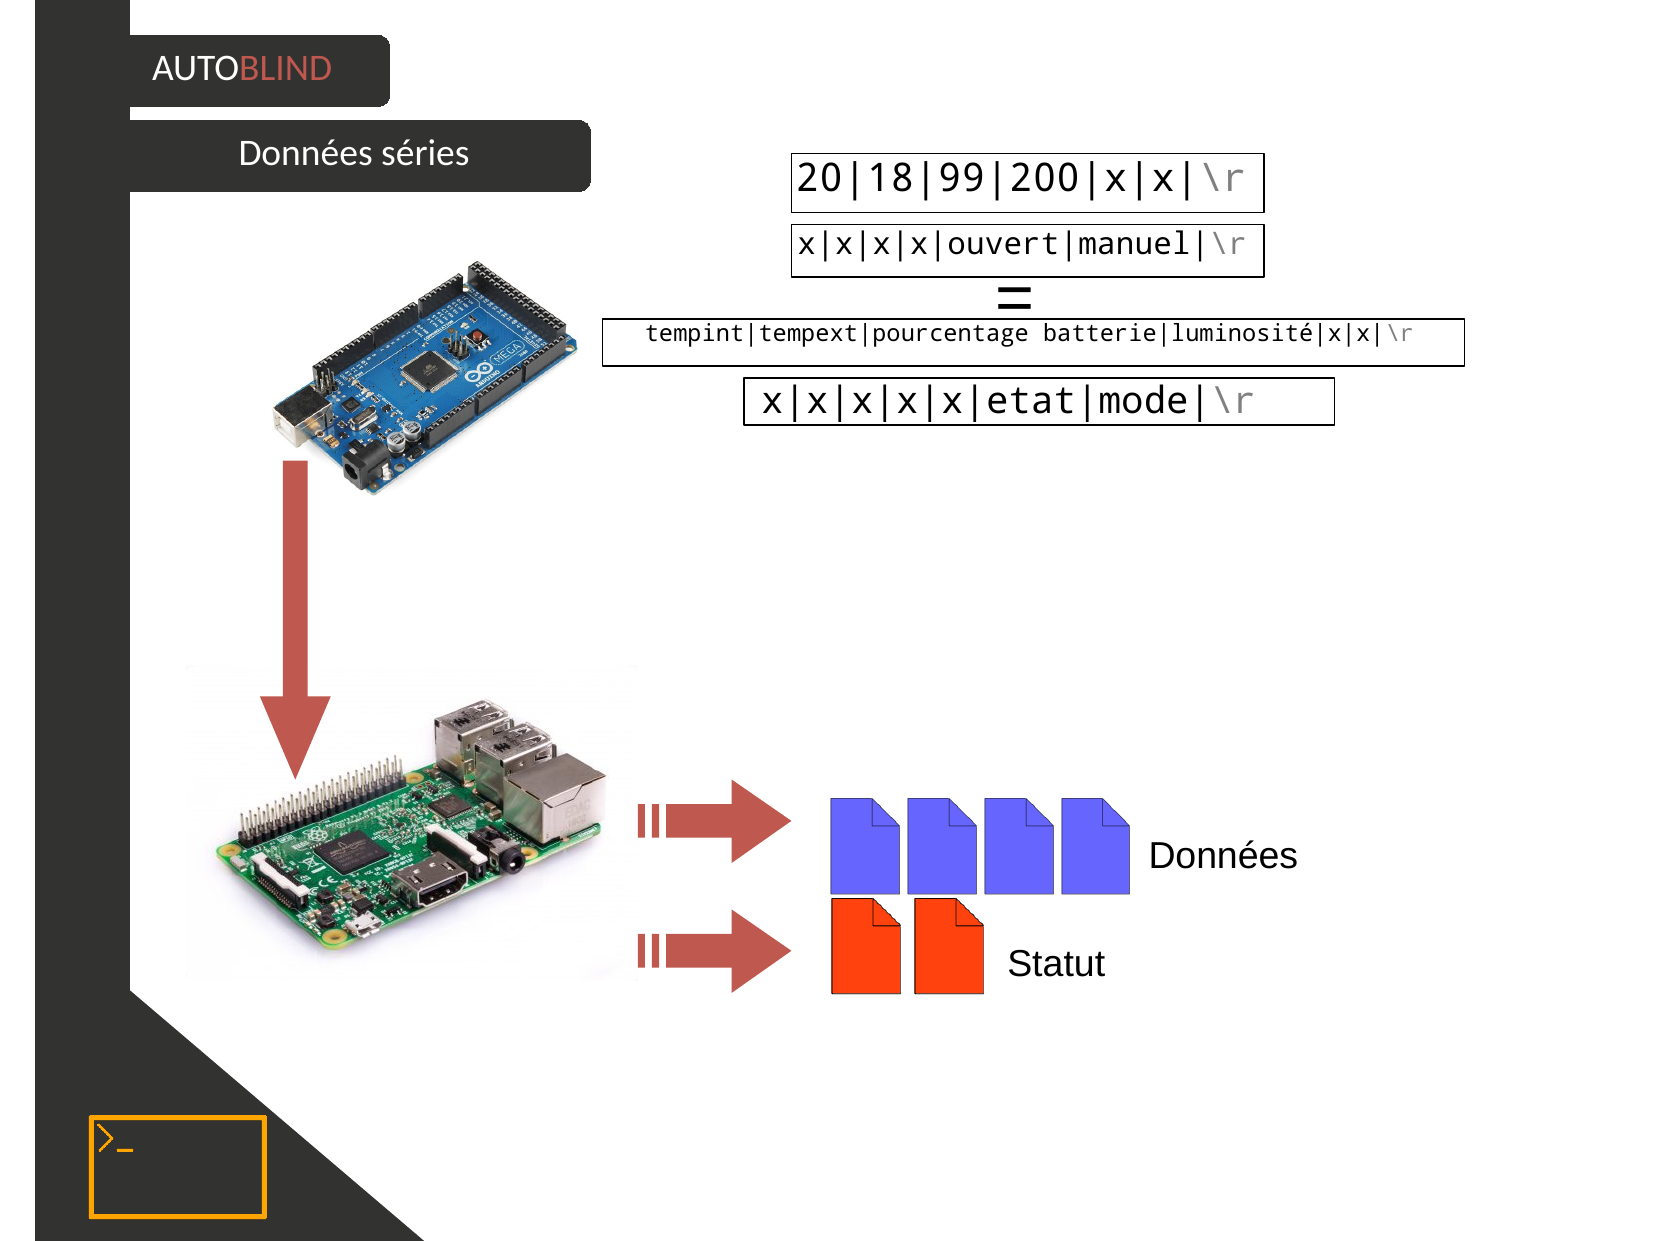

AUTOBLIND
Données séries
# 20|18|99|200|x|x|\r
x|x|x|x|ouvert|manuel|\r
=
tempint|tempext|pourcentage batterie|luminosité|x|x|\r
x|x|x|x|x|etat|mode|\r
Données
Statut